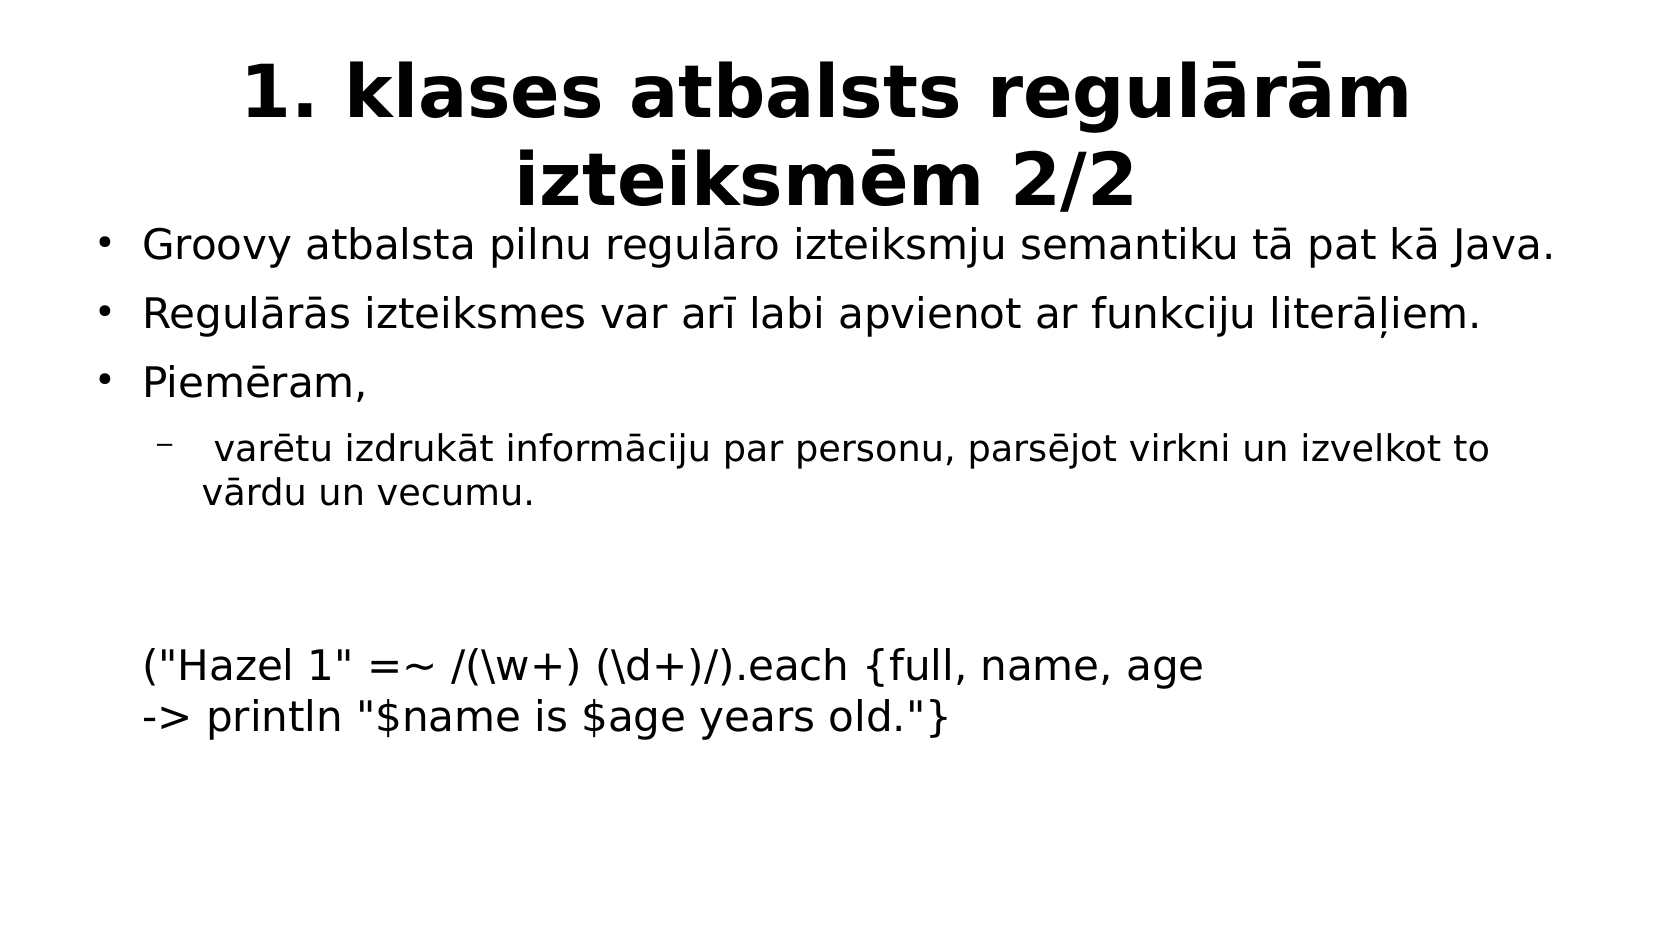

# 1. klases atbalsts regulārām izteiksmēm 2/2
Groovy atbalsta pilnu regulāro izteiksmju semantiku tā pat kā Java.
Regulārās izteiksmes var arī labi apvienot ar funkciju literāļiem.
Piemēram,
 varētu izdrukāt informāciju par personu, parsējot virkni un izvelkot to vārdu un vecumu.
("Hazel 1" =~ /(\w+) (\d+)/).each {full, name, age
-> println "$name is $age years old."}